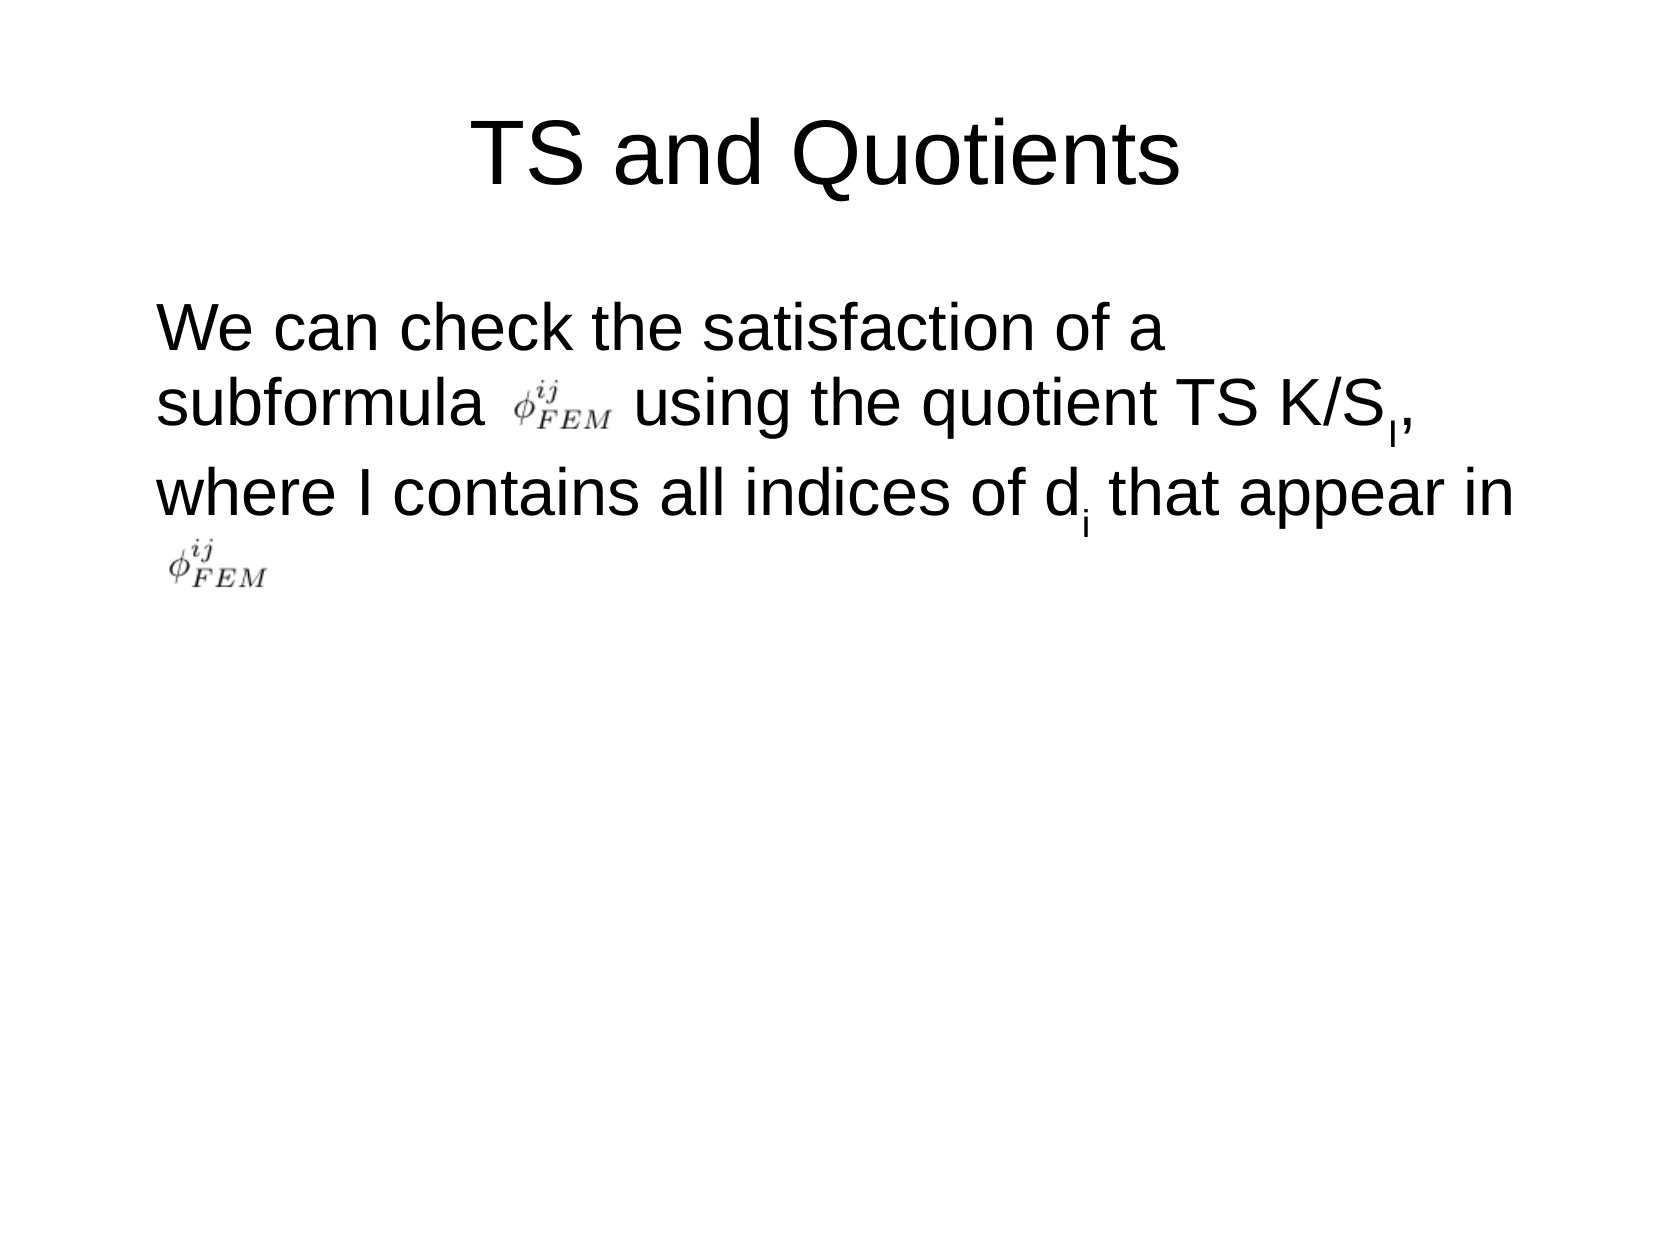

# TS and Quotients
We can check the satisfaction of a subformula using the quotient TS K/SI, where I contains all indices of di that appear in